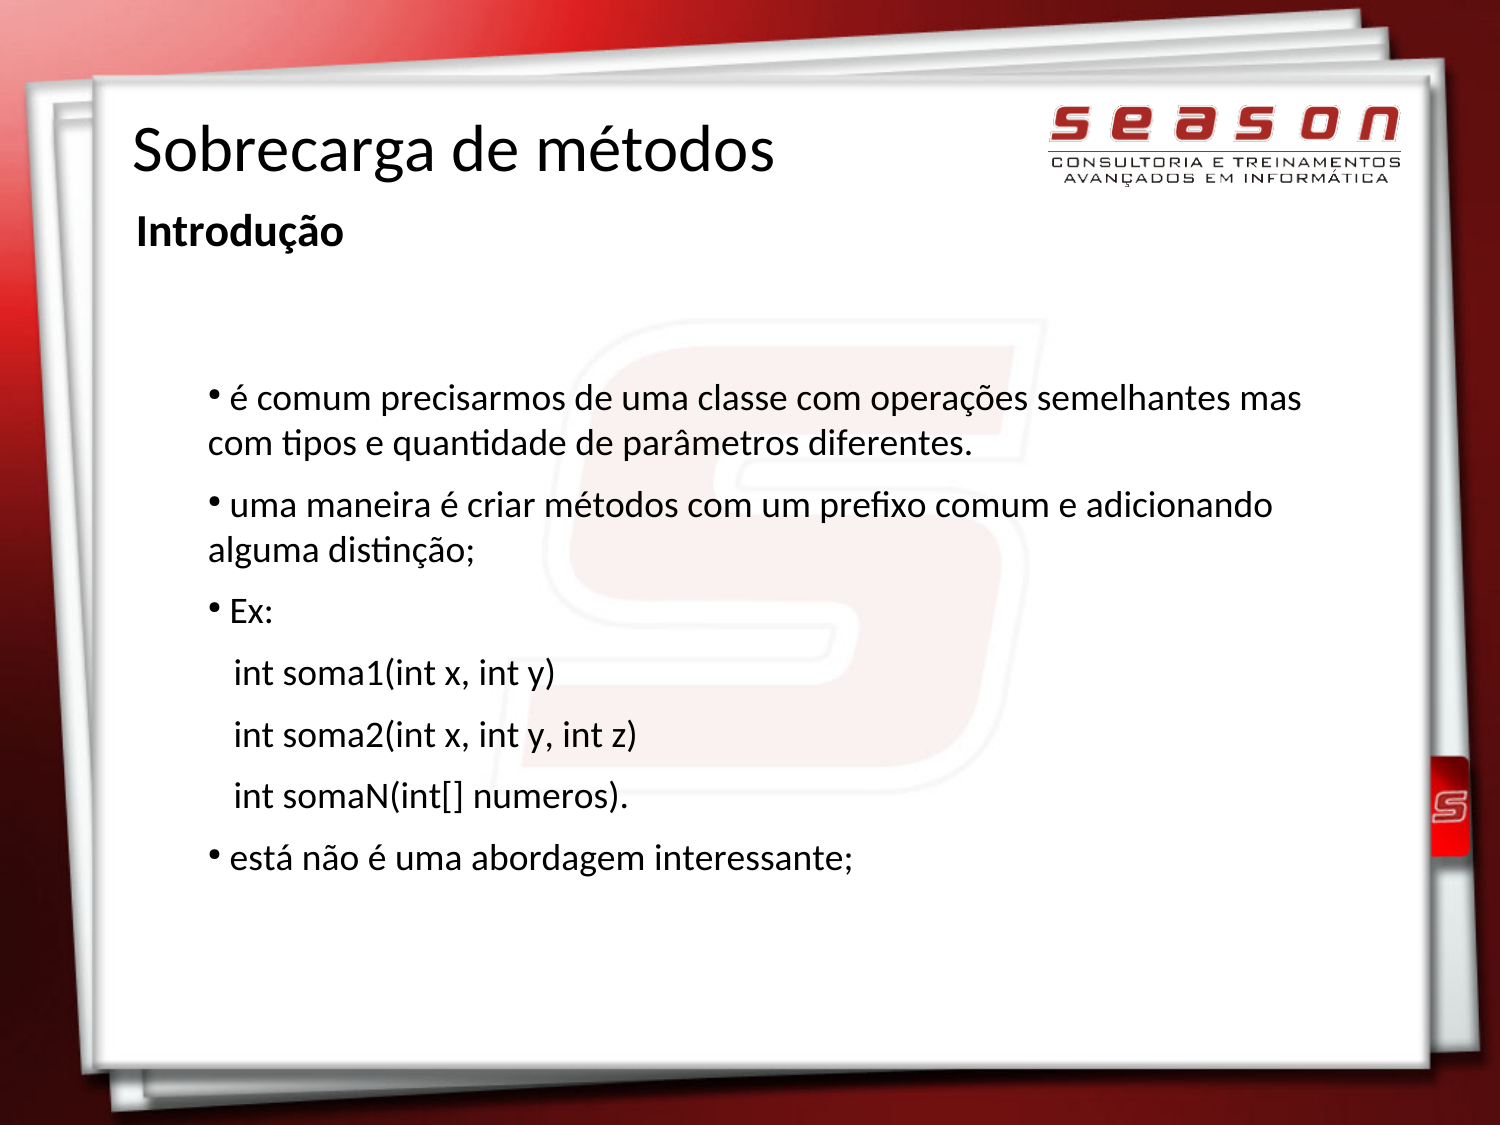

# Sobrecarga de métodos
Introdução
 é comum precisarmos de uma classe com operações semelhantes mas com tipos e quantidade de parâmetros diferentes.
 uma maneira é criar métodos com um prefixo comum e adicionando alguma distinção;
 Ex:
 int soma1(int x, int y)
 int soma2(int x, int y, int z)
 int somaN(int[] numeros).
 está não é uma abordagem interessante;